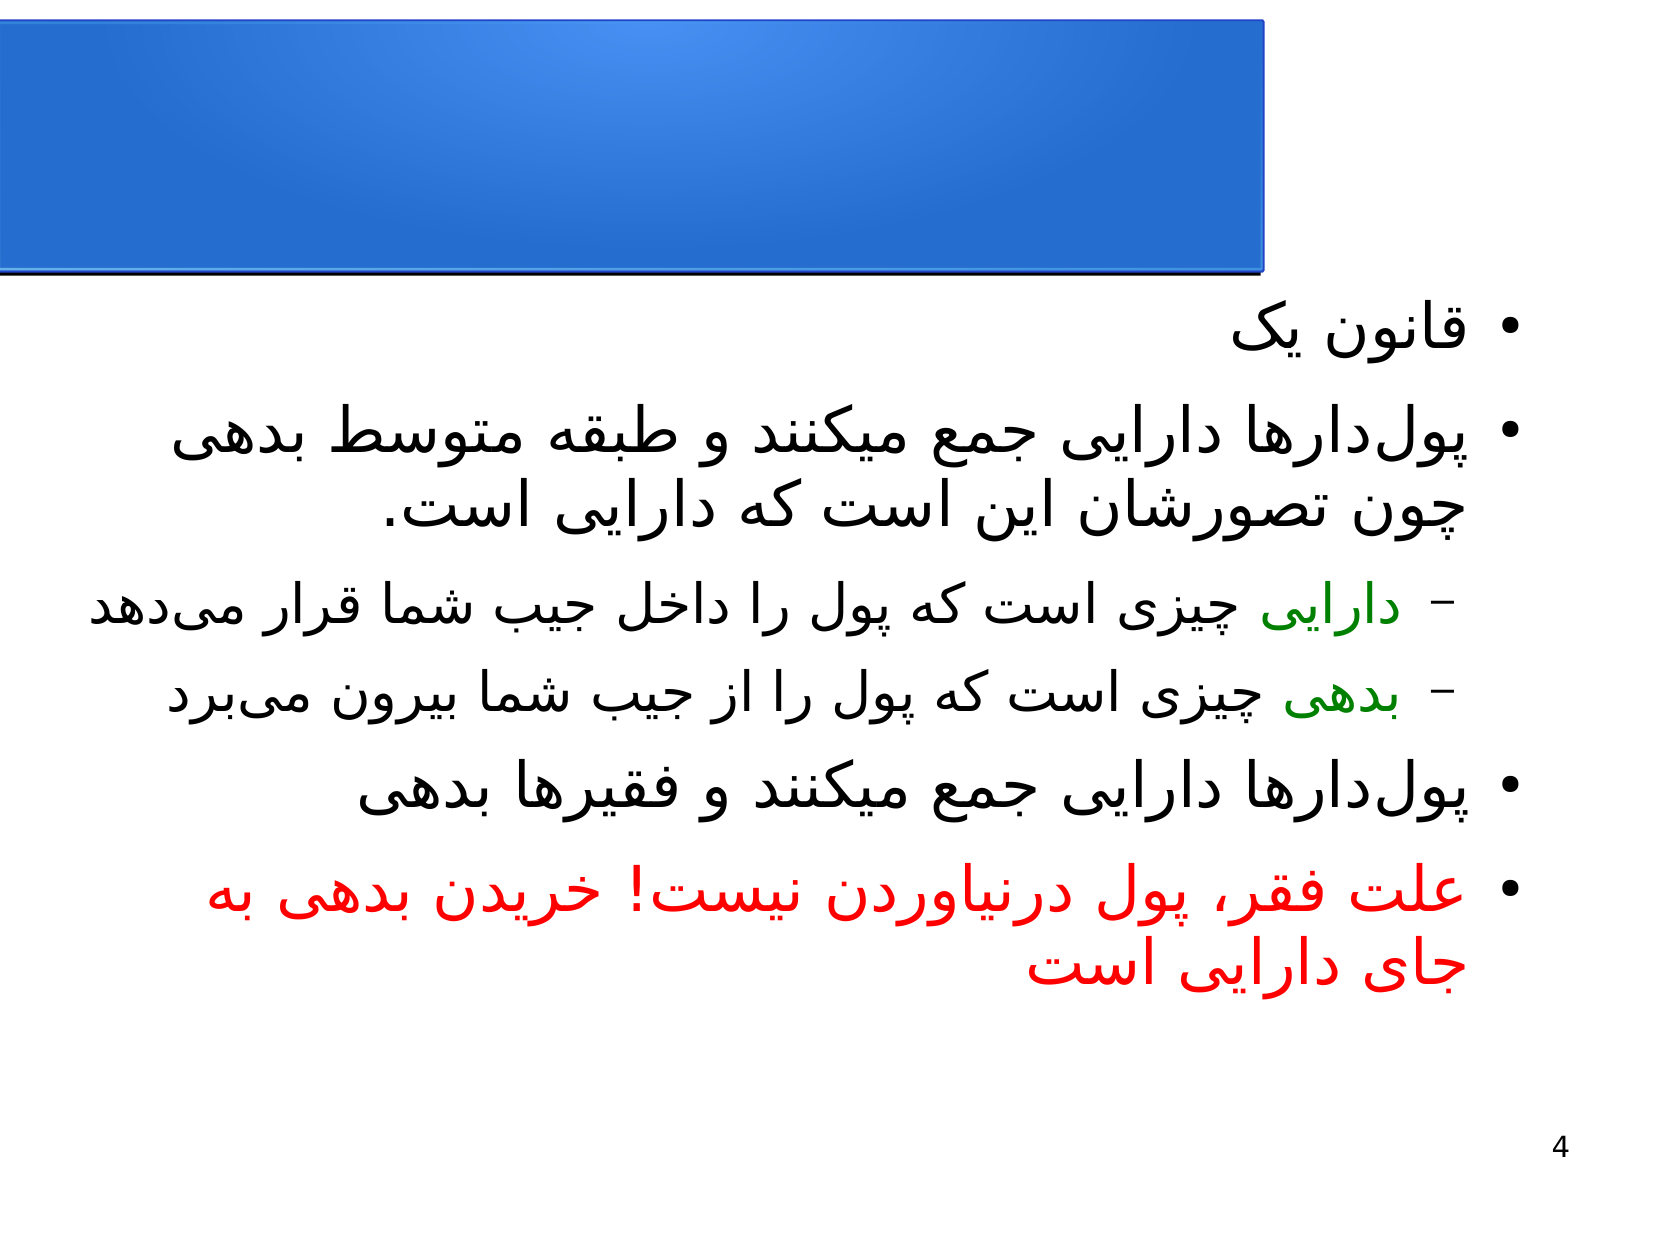

#
قانون یک
پول‌دارها دارایی جمع میکنند و طبقه متوسط بدهی چون تصورشان این است که دارایی است.
دارایی چیزی است که پول را داخل جیب شما قرار می‌دهد
بدهی چیزی است که پول را از جیب شما بیرون می‌برد
پول‌دارها دارایی جمع میکنند و فقیرها بدهی
علت فقر، پول درنیاوردن نیست! خریدن بدهی به جای دارایی است
4